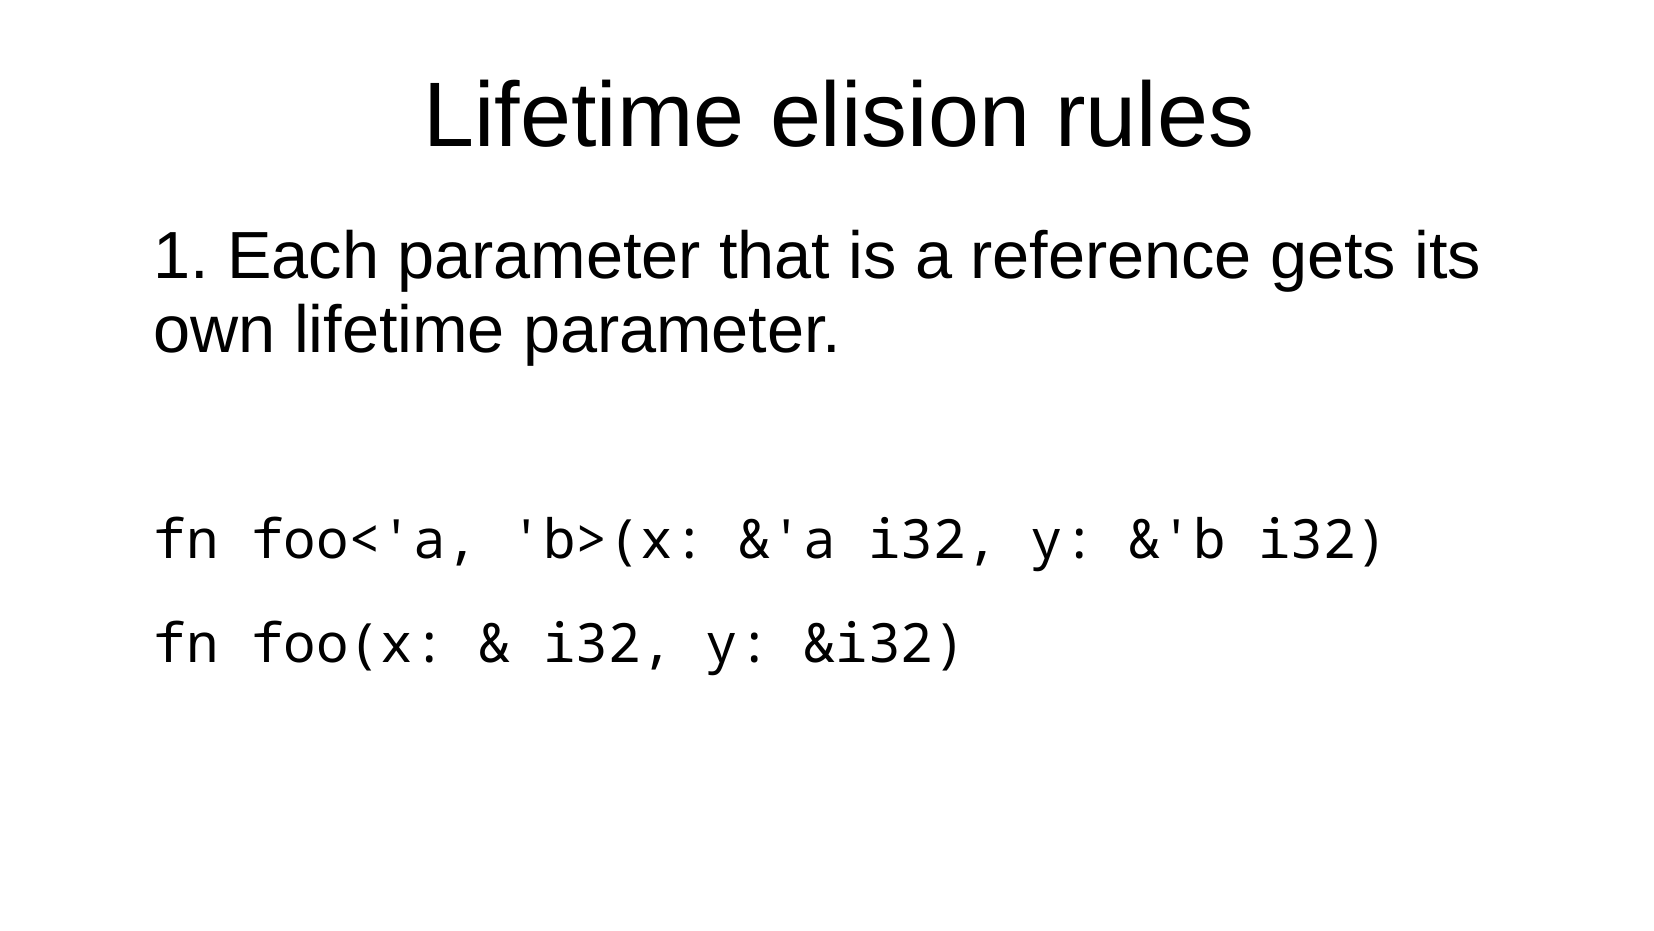

# Lifetime elision rules
1. Each parameter that is a reference gets its own lifetime parameter.
fn foo<'a, 'b>(x: &'a i32, y: &'b i32)
fn foo(x: & i32, y: &i32)